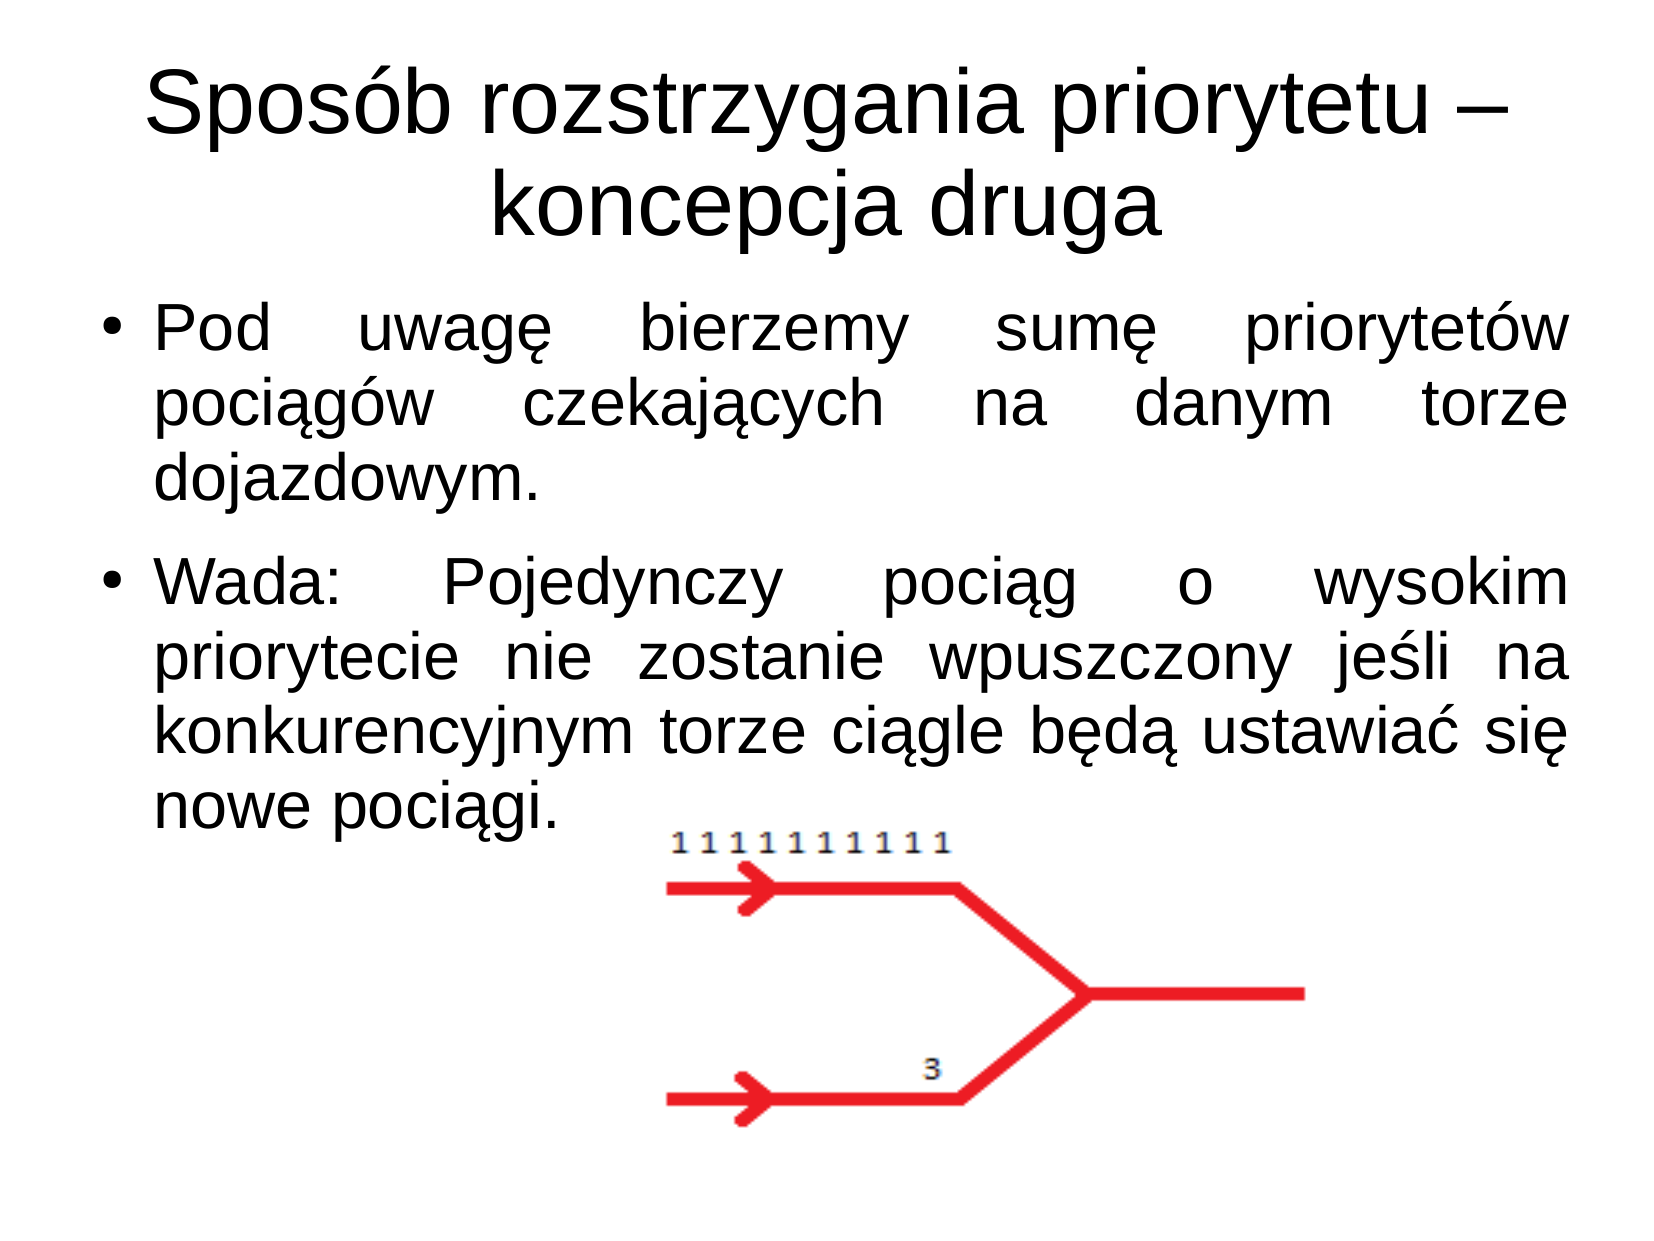

# Sposób rozstrzygania priorytetu – koncepcja druga
Pod uwagę bierzemy sumę priorytetów pociągów czekających na danym torze dojazdowym.
Wada: Pojedynczy pociąg o wysokim priorytecie nie zostanie wpuszczony jeśli na konkurencyjnym torze ciągle będą ustawiać się nowe pociągi.